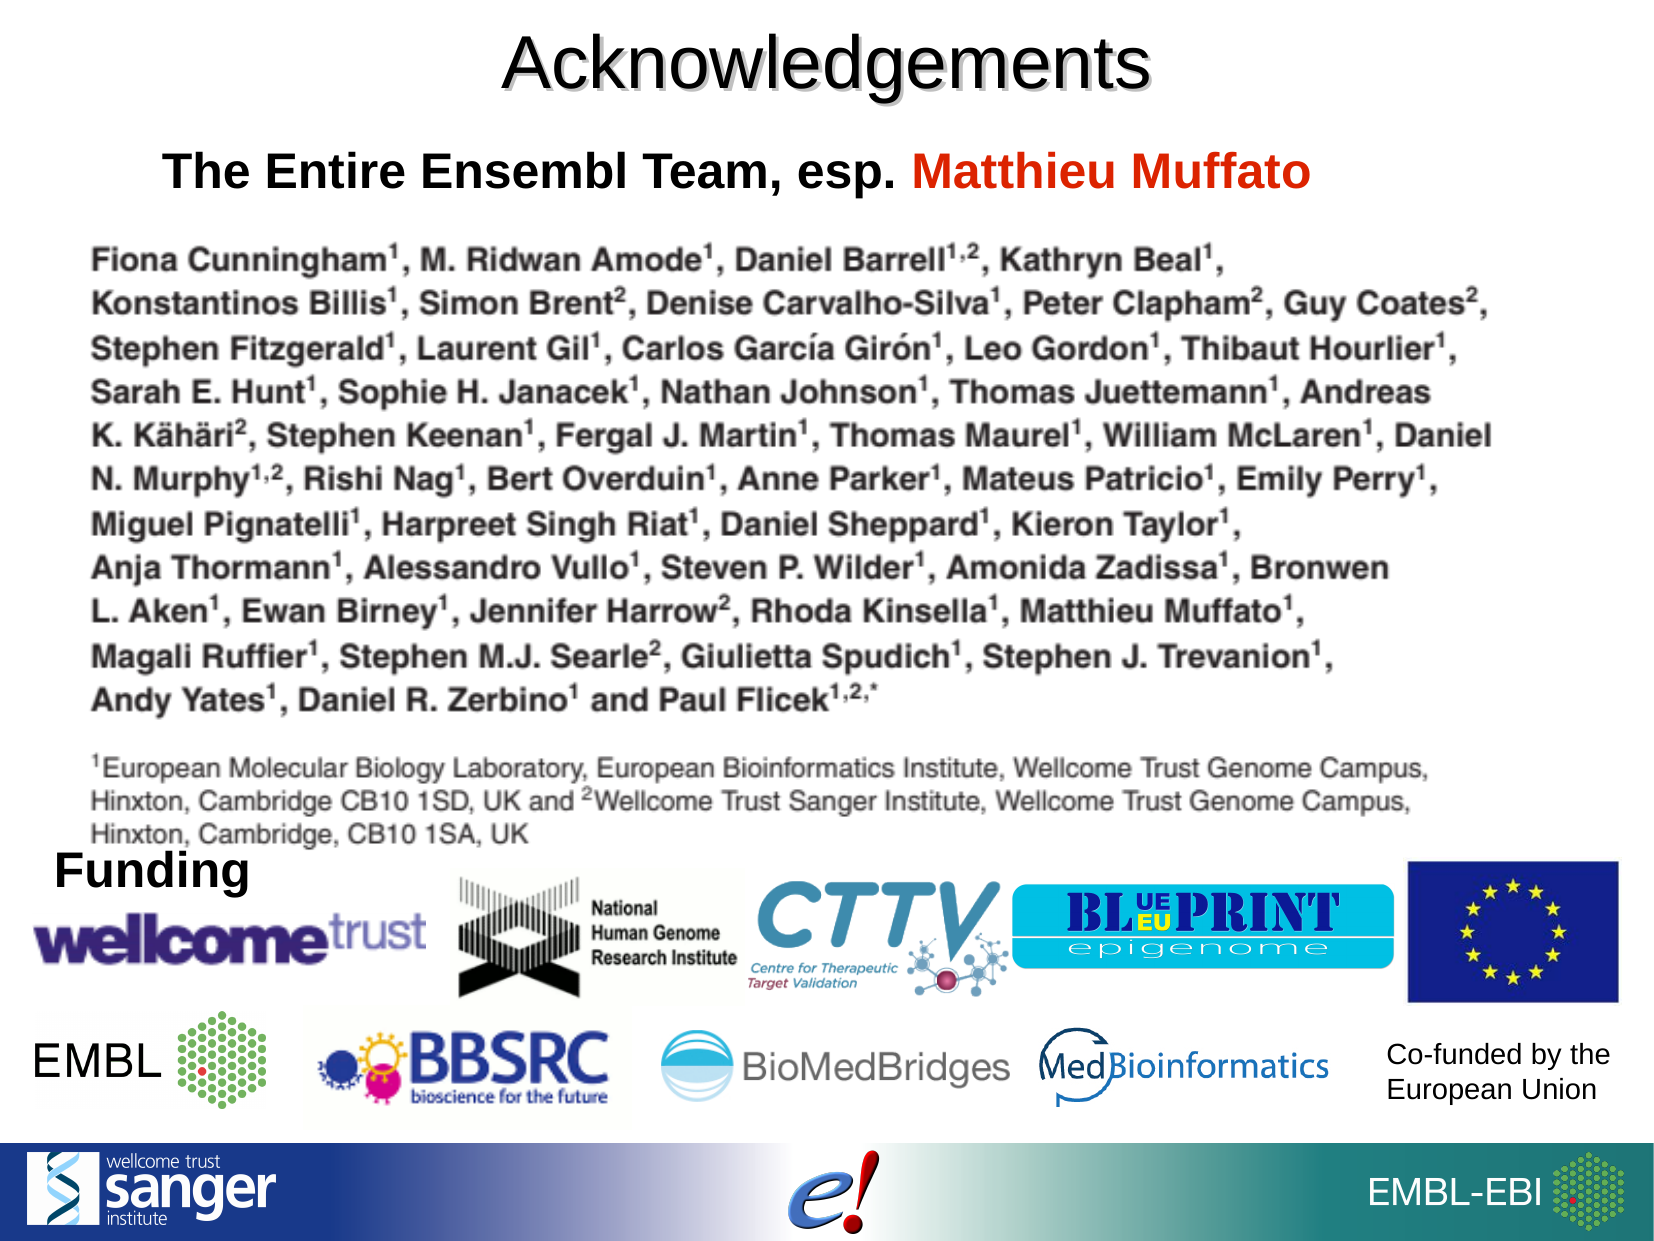

# Acknowledgements
The Entire Ensembl Team, esp. Matthieu Muffato
Funding
Co-funded by the European Union